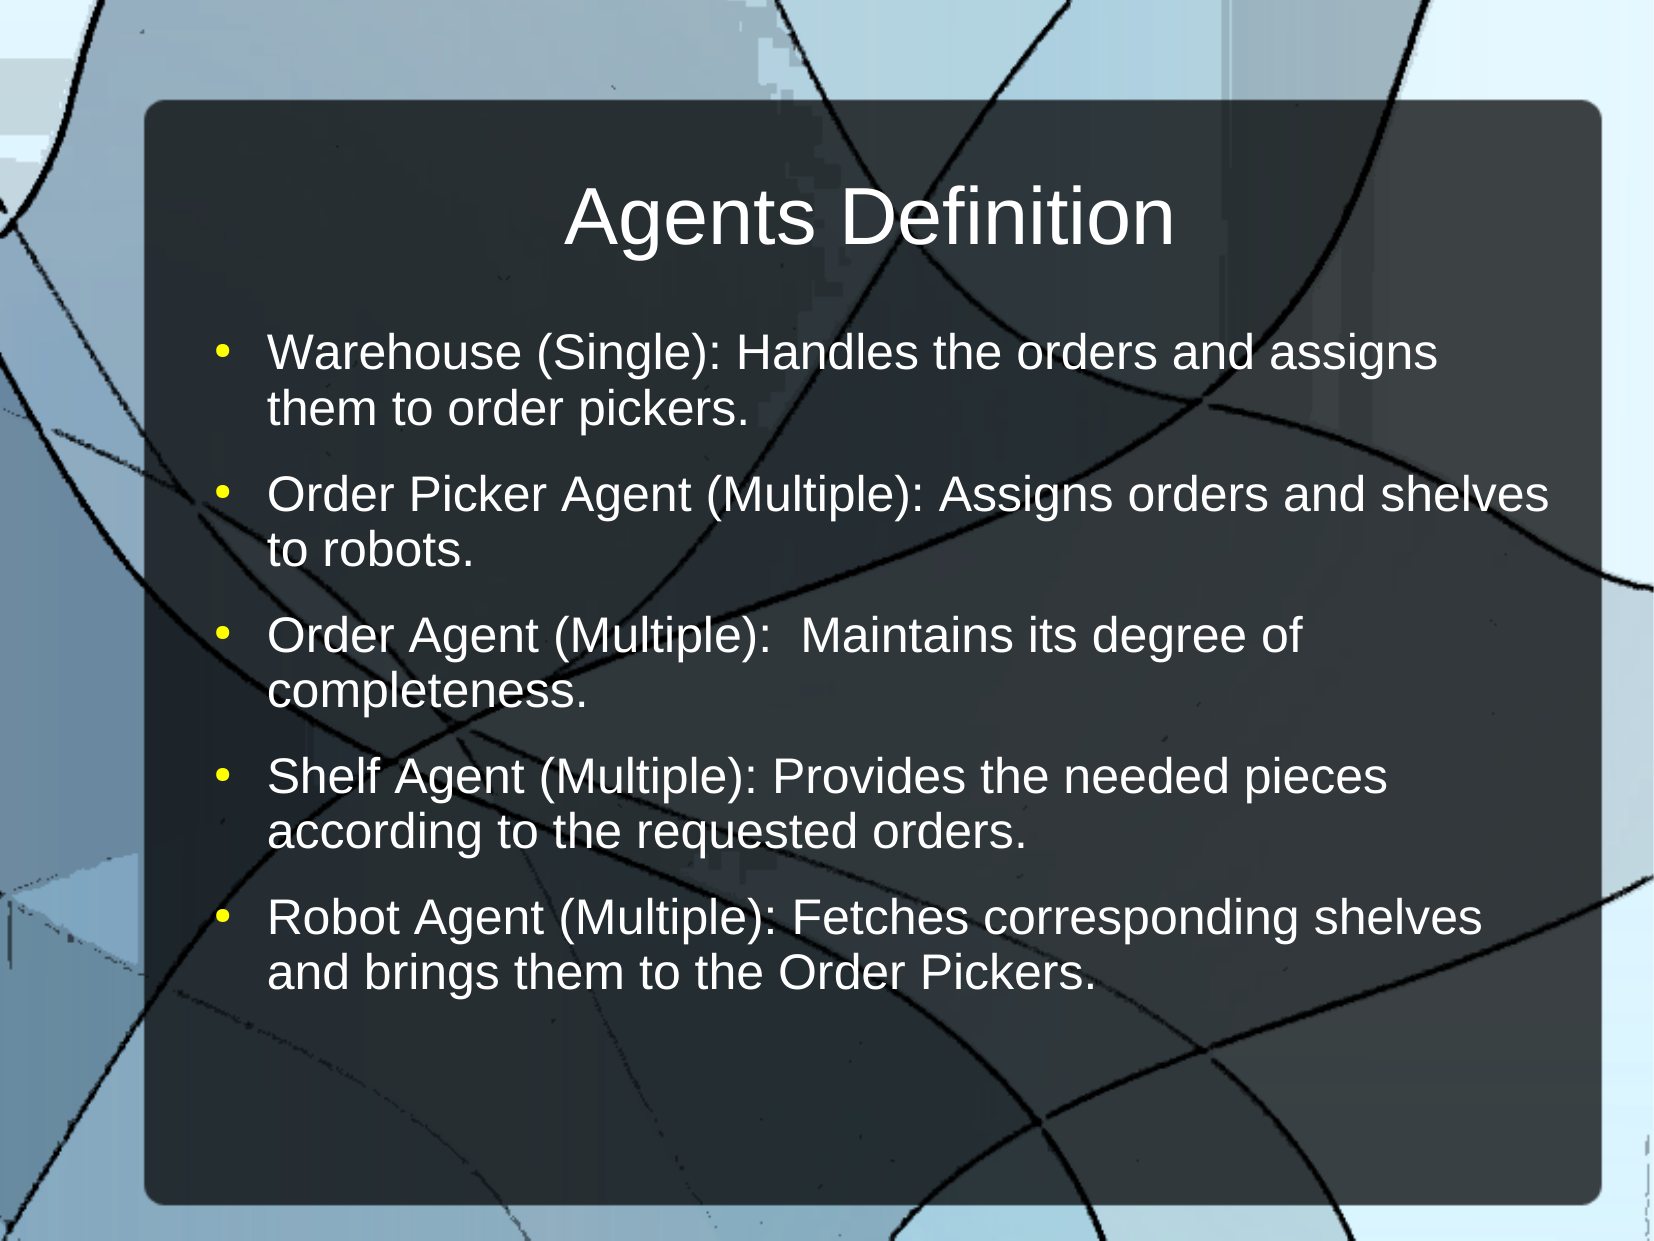

# Agents Definition
Warehouse (Single): Handles the orders and assigns them to order pickers.
Order Picker Agent (Multiple): Assigns orders and shelves to robots.
Order Agent (Multiple): Maintains its degree of completeness.
Shelf Agent (Multiple): Provides the needed pieces according to the requested orders.
Robot Agent (Multiple): Fetches corresponding shelves and brings them to the Order Pickers.